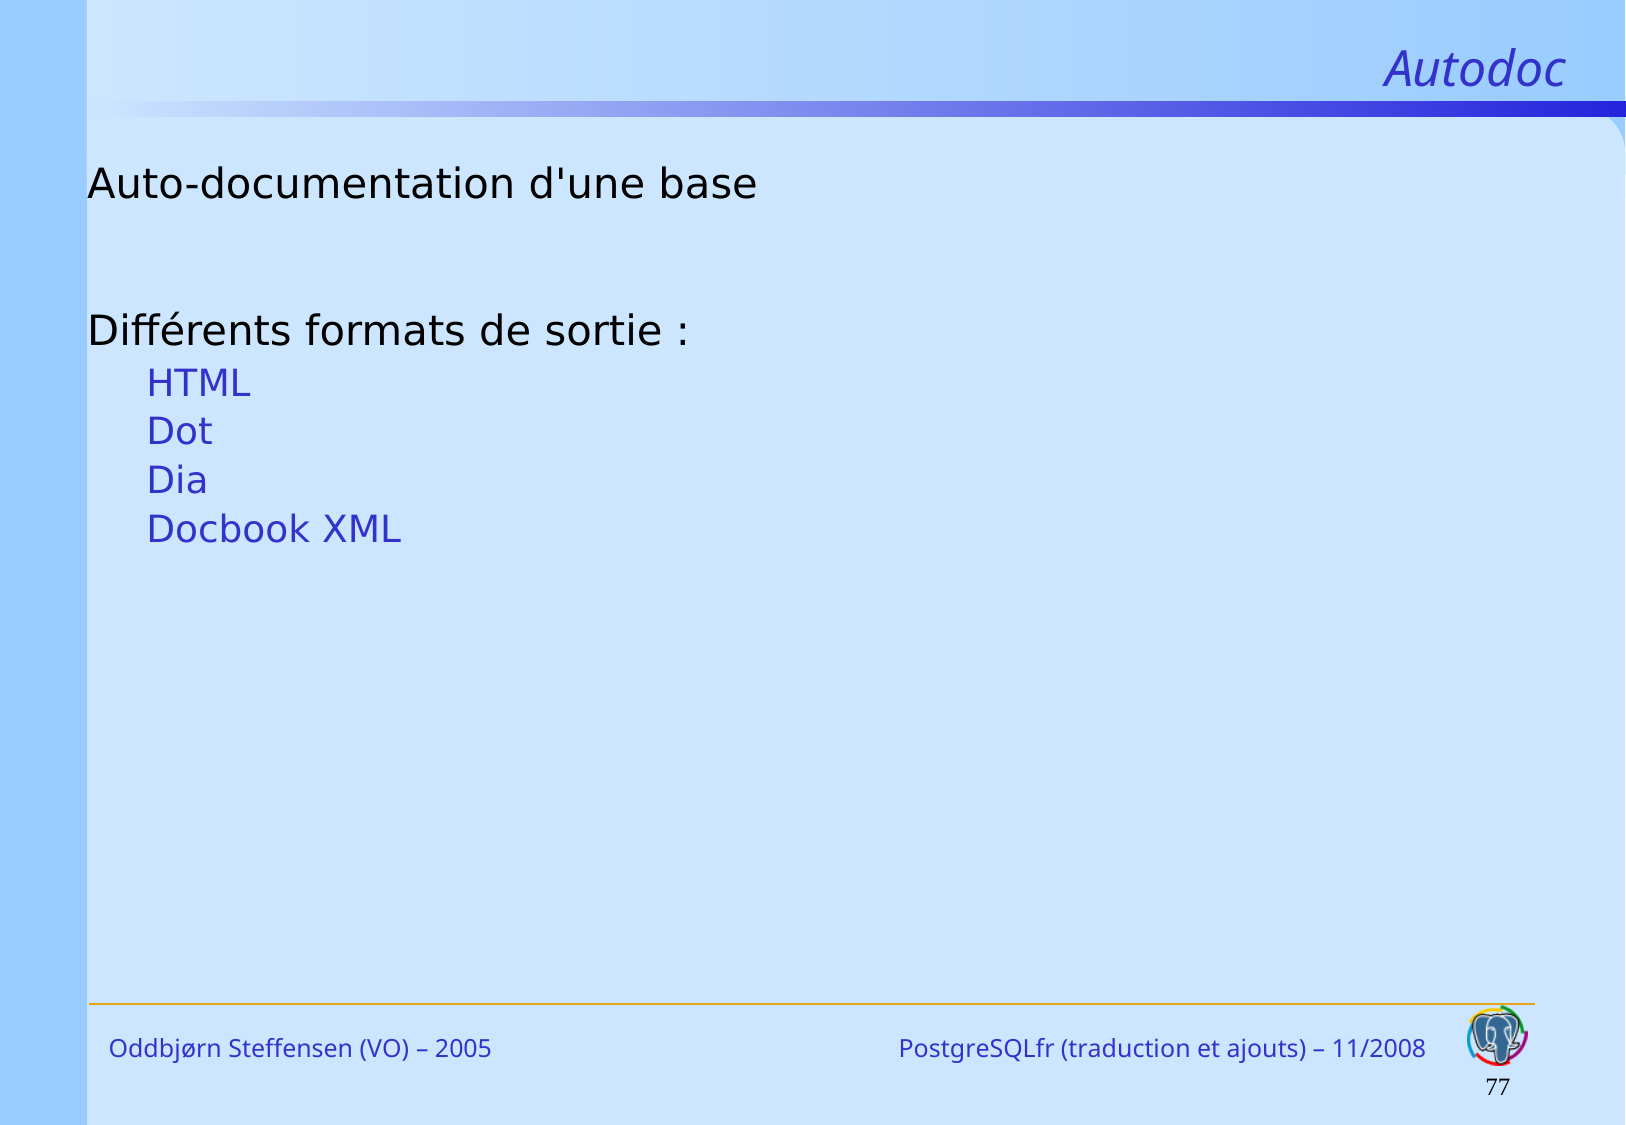

# Autodoc
Auto-documentation d'une base
Différents formats de sortie :
HTML
Dot
Dia
Docbook XML